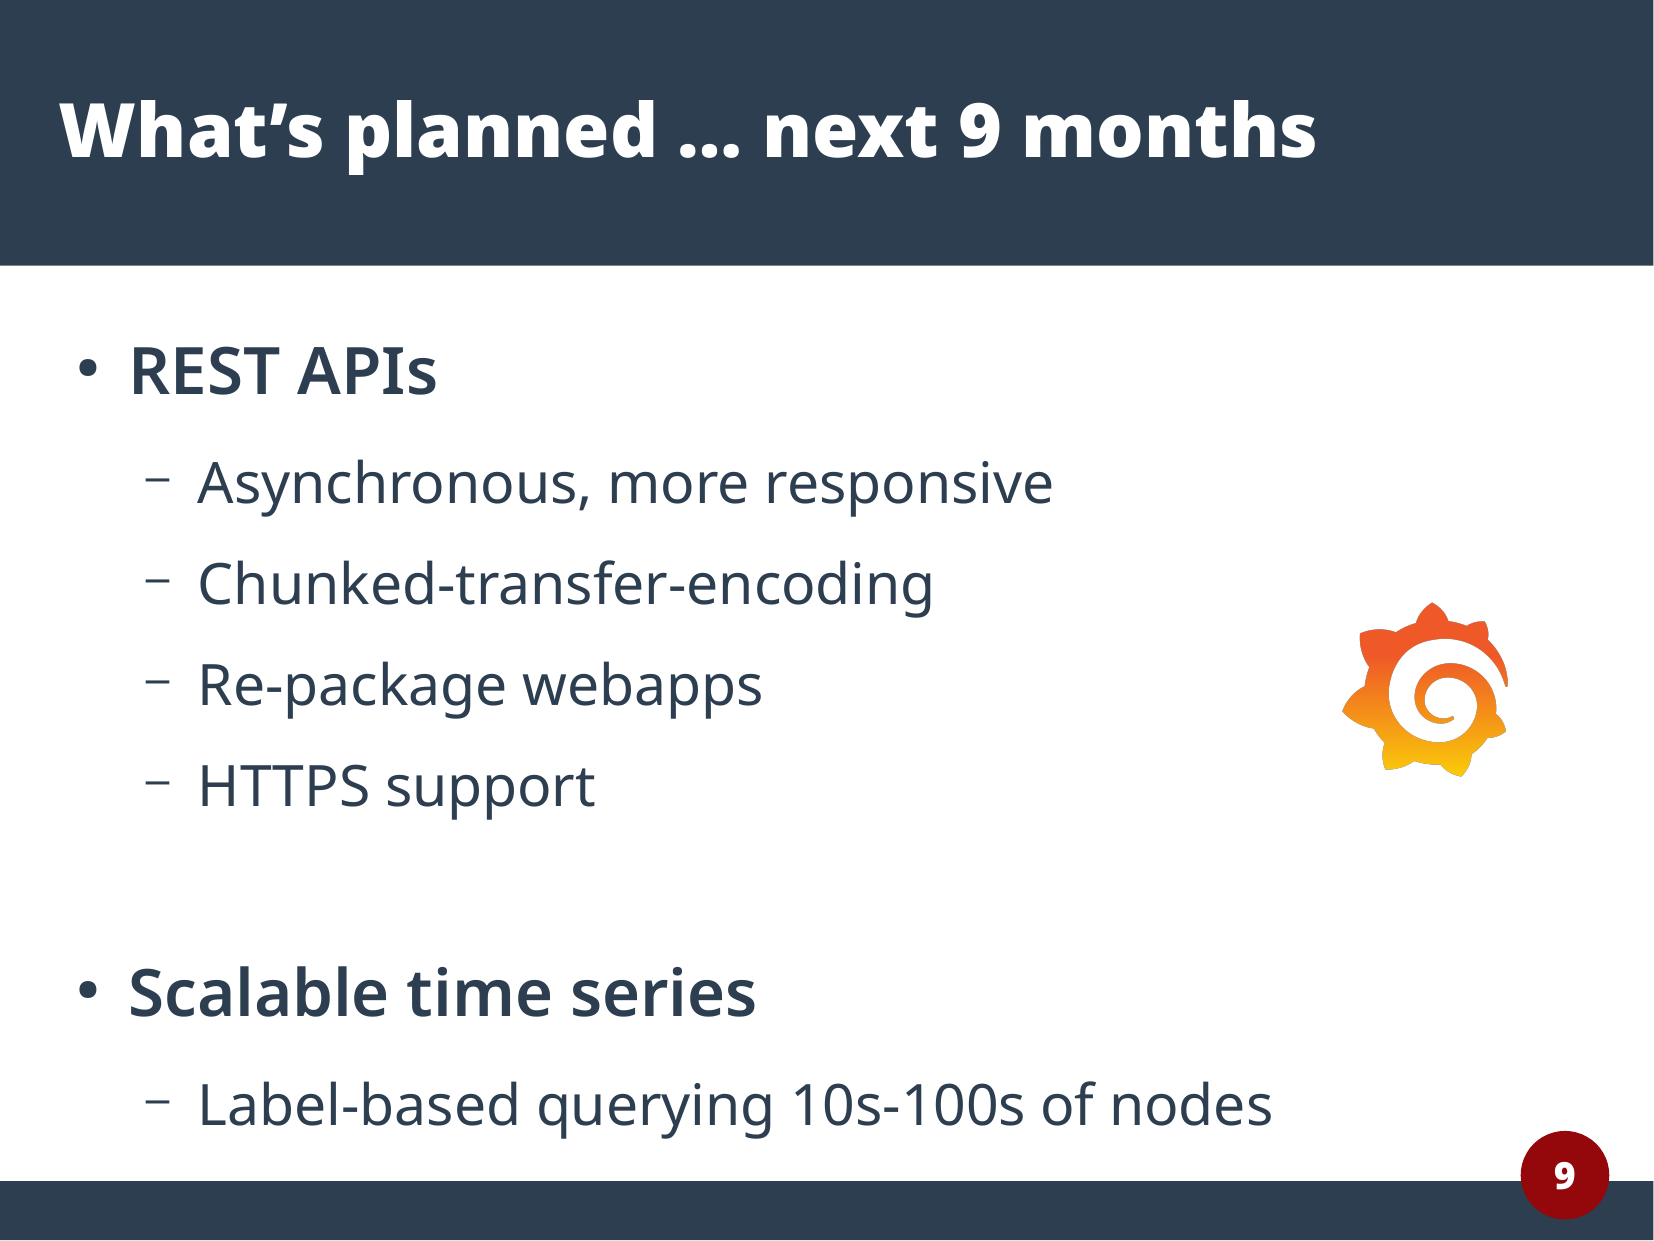

# What’s planned … next 9 months
REST APIs
Asynchronous, more responsive
Chunked-transfer-encoding
Re-package webapps
HTTPS support
Scalable time series
Label-based querying 10s-100s of nodes
9